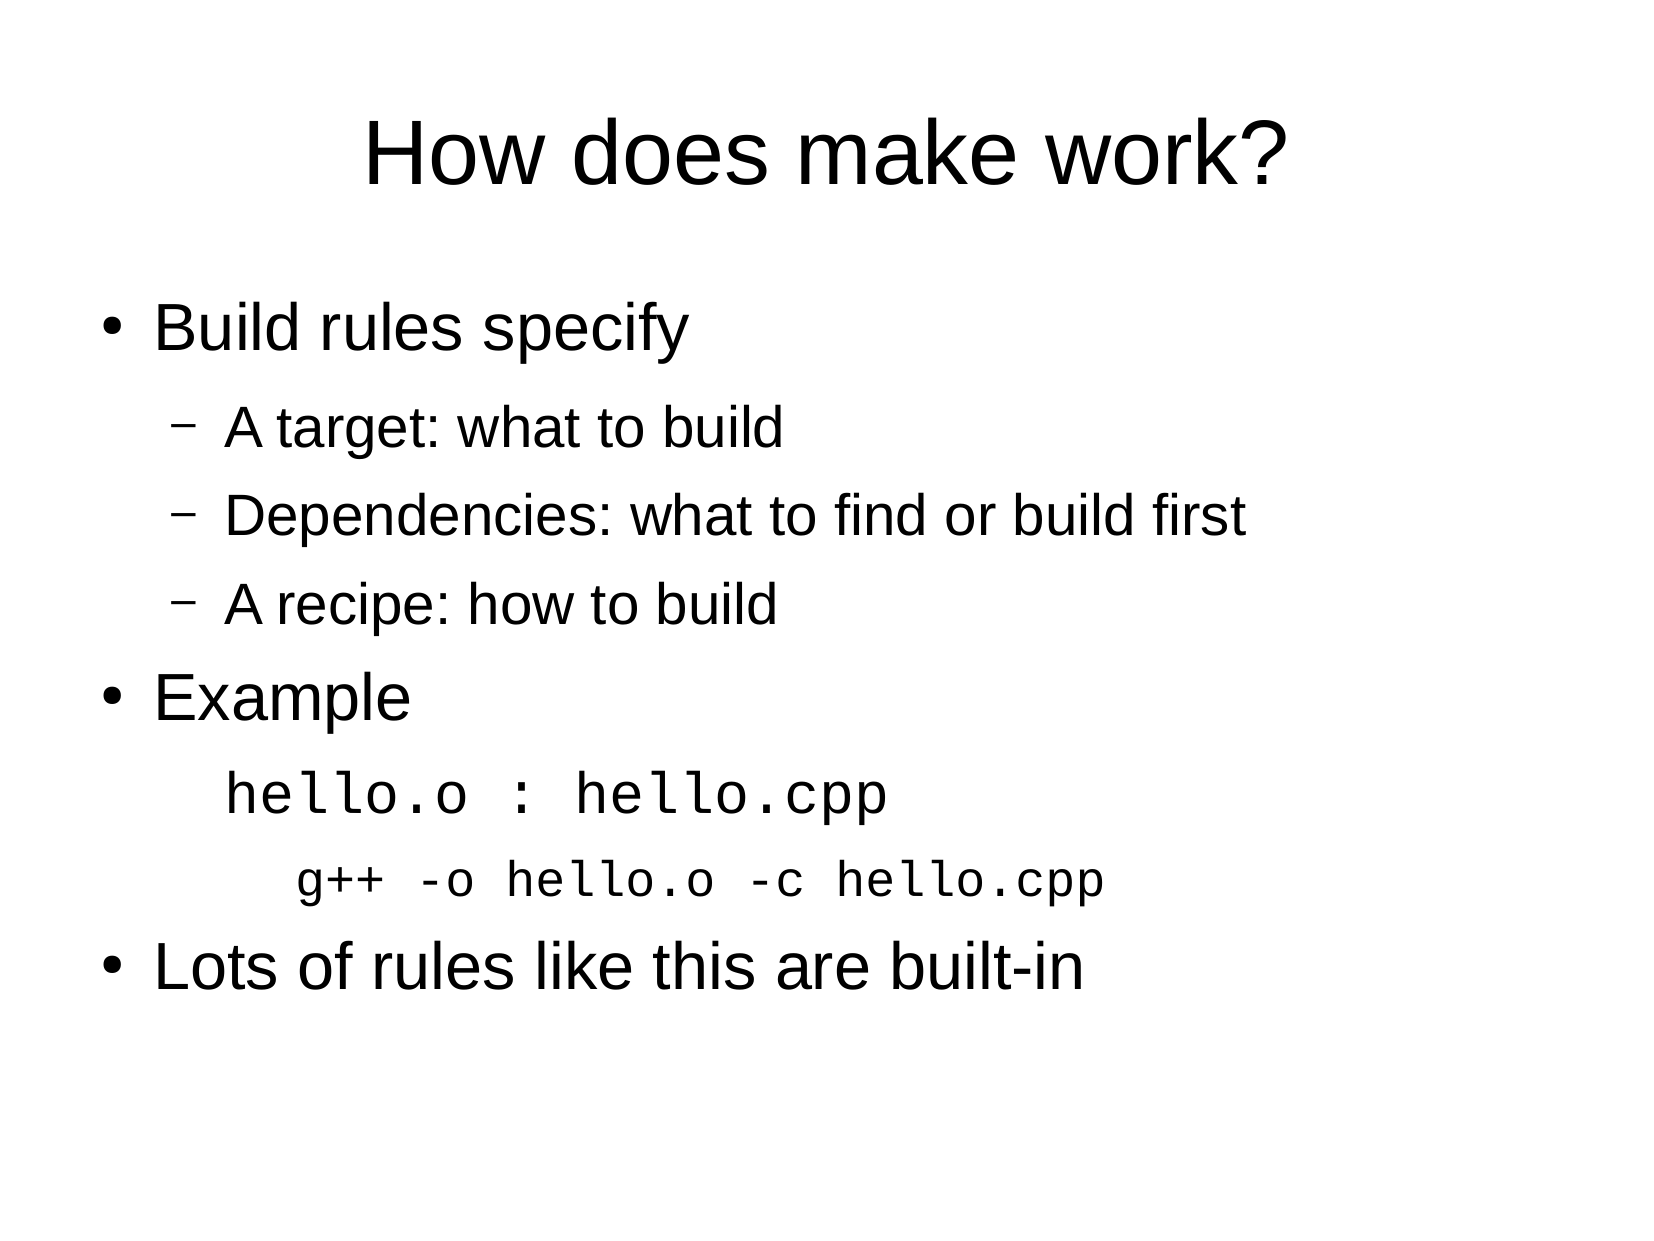

# How does make work?
Build rules specify
A target: what to build
Dependencies: what to find or build first
A recipe: how to build
Example
hello.o : hello.cpp
g++ -o hello.o -c hello.cpp
Lots of rules like this are built-in